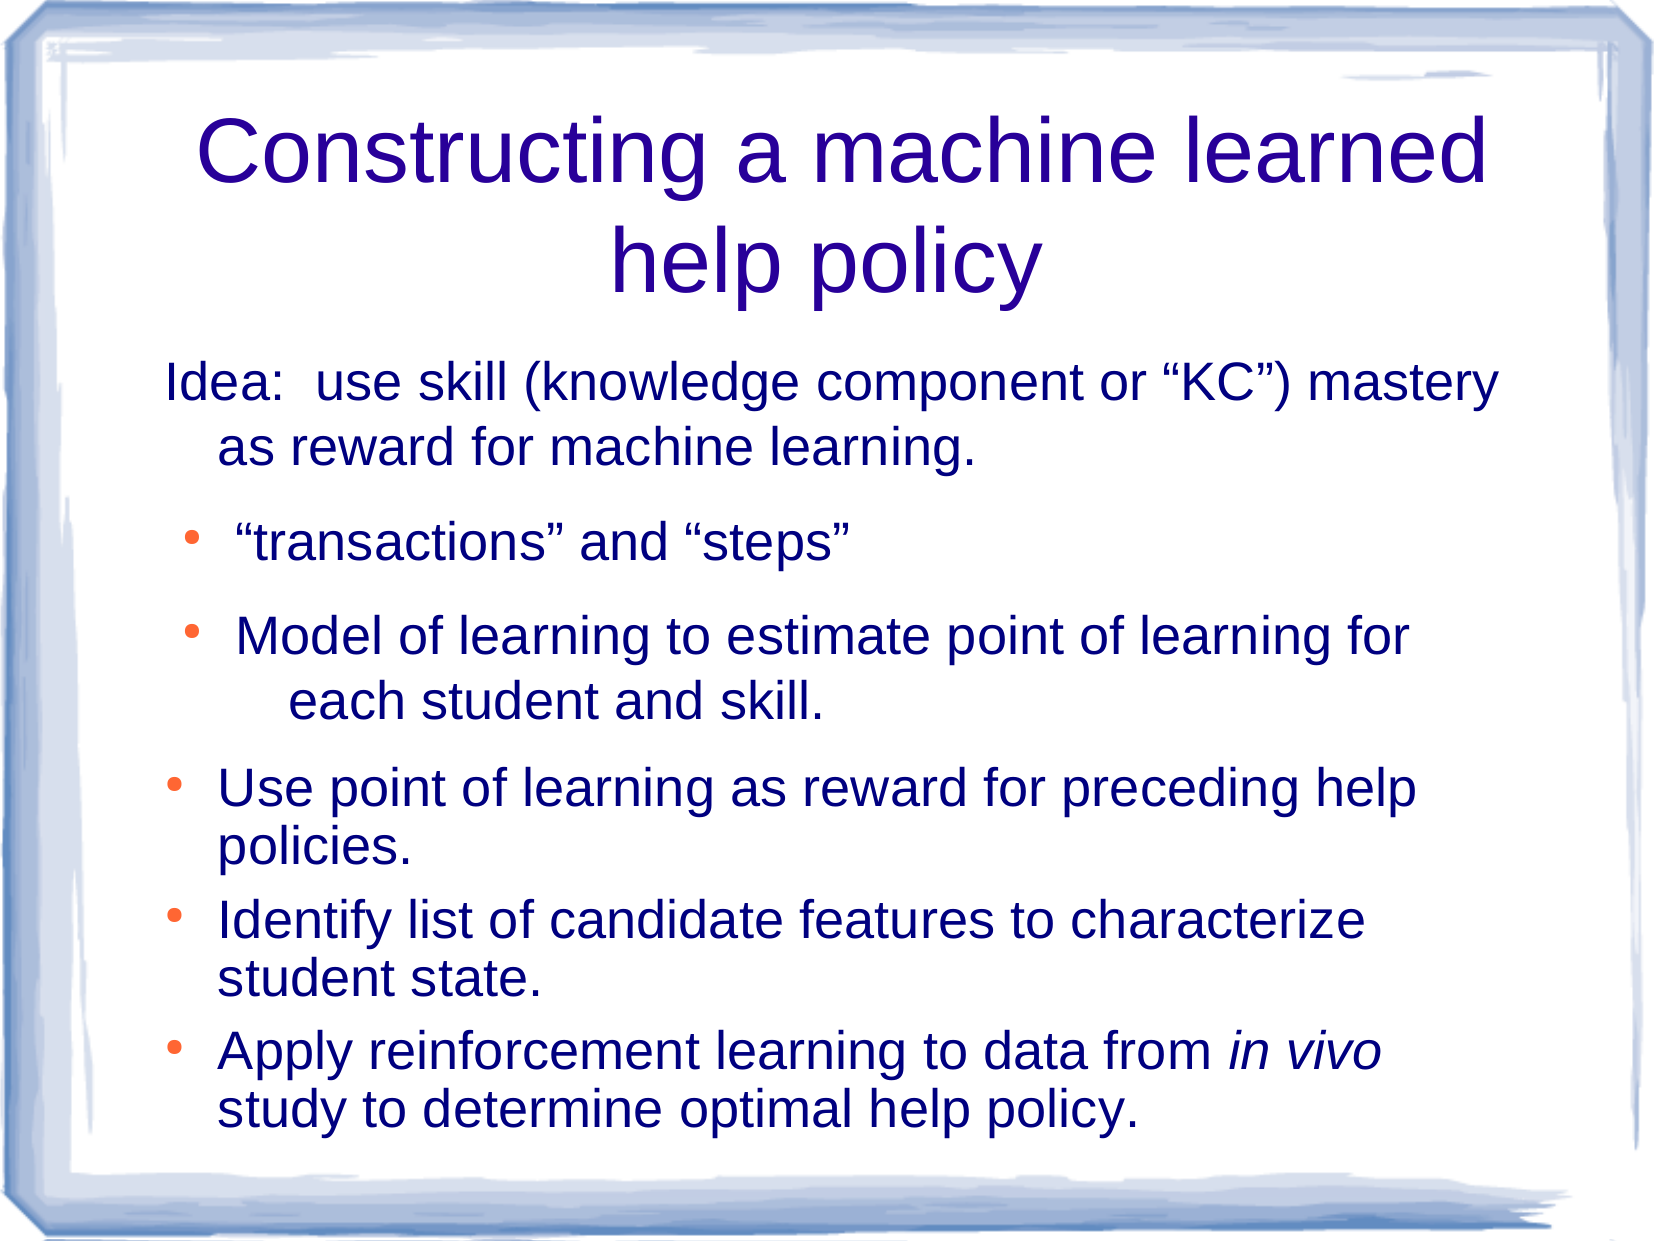

# Constructing a machine learned help policy
Idea: use skill (knowledge component or “KC”) mastery as reward for machine learning.
“transactions” and “steps”
Model of learning to estimate point of learning for each student and skill.
Use point of learning as reward for preceding help policies.
Identify list of candidate features to characterize student state.
Apply reinforcement learning to data from in vivo study to determine optimal help policy.